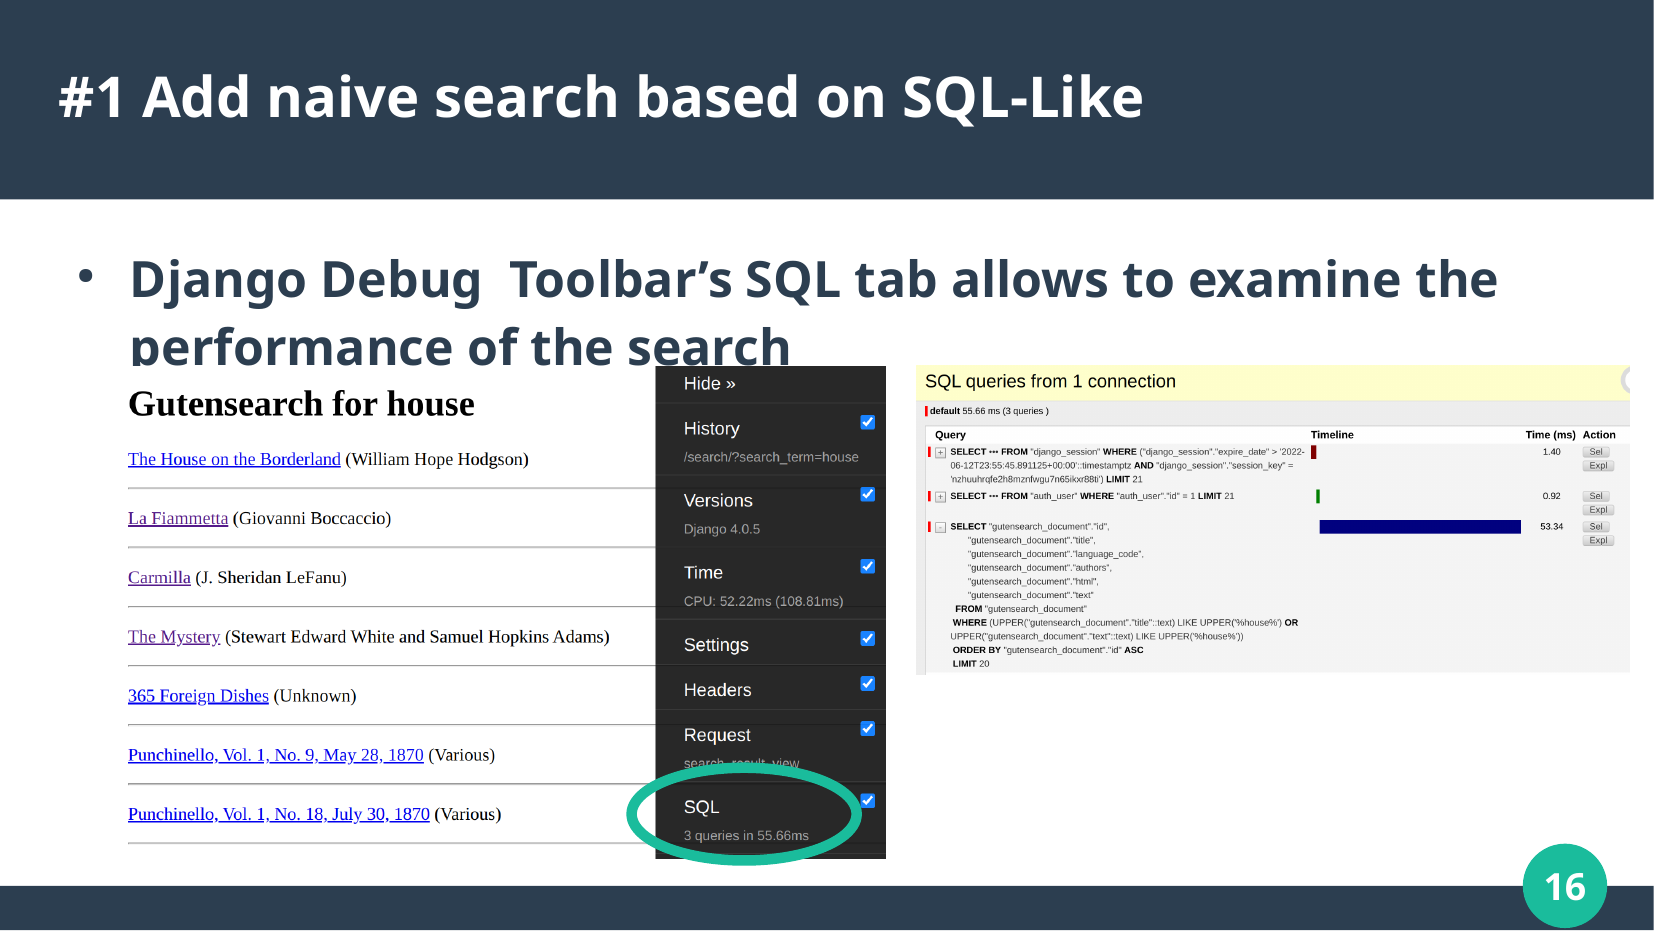

# #1 Add naive search based on SQL-Like
Django Debug Toolbar’s SQL tab allows to examine the performance of the search